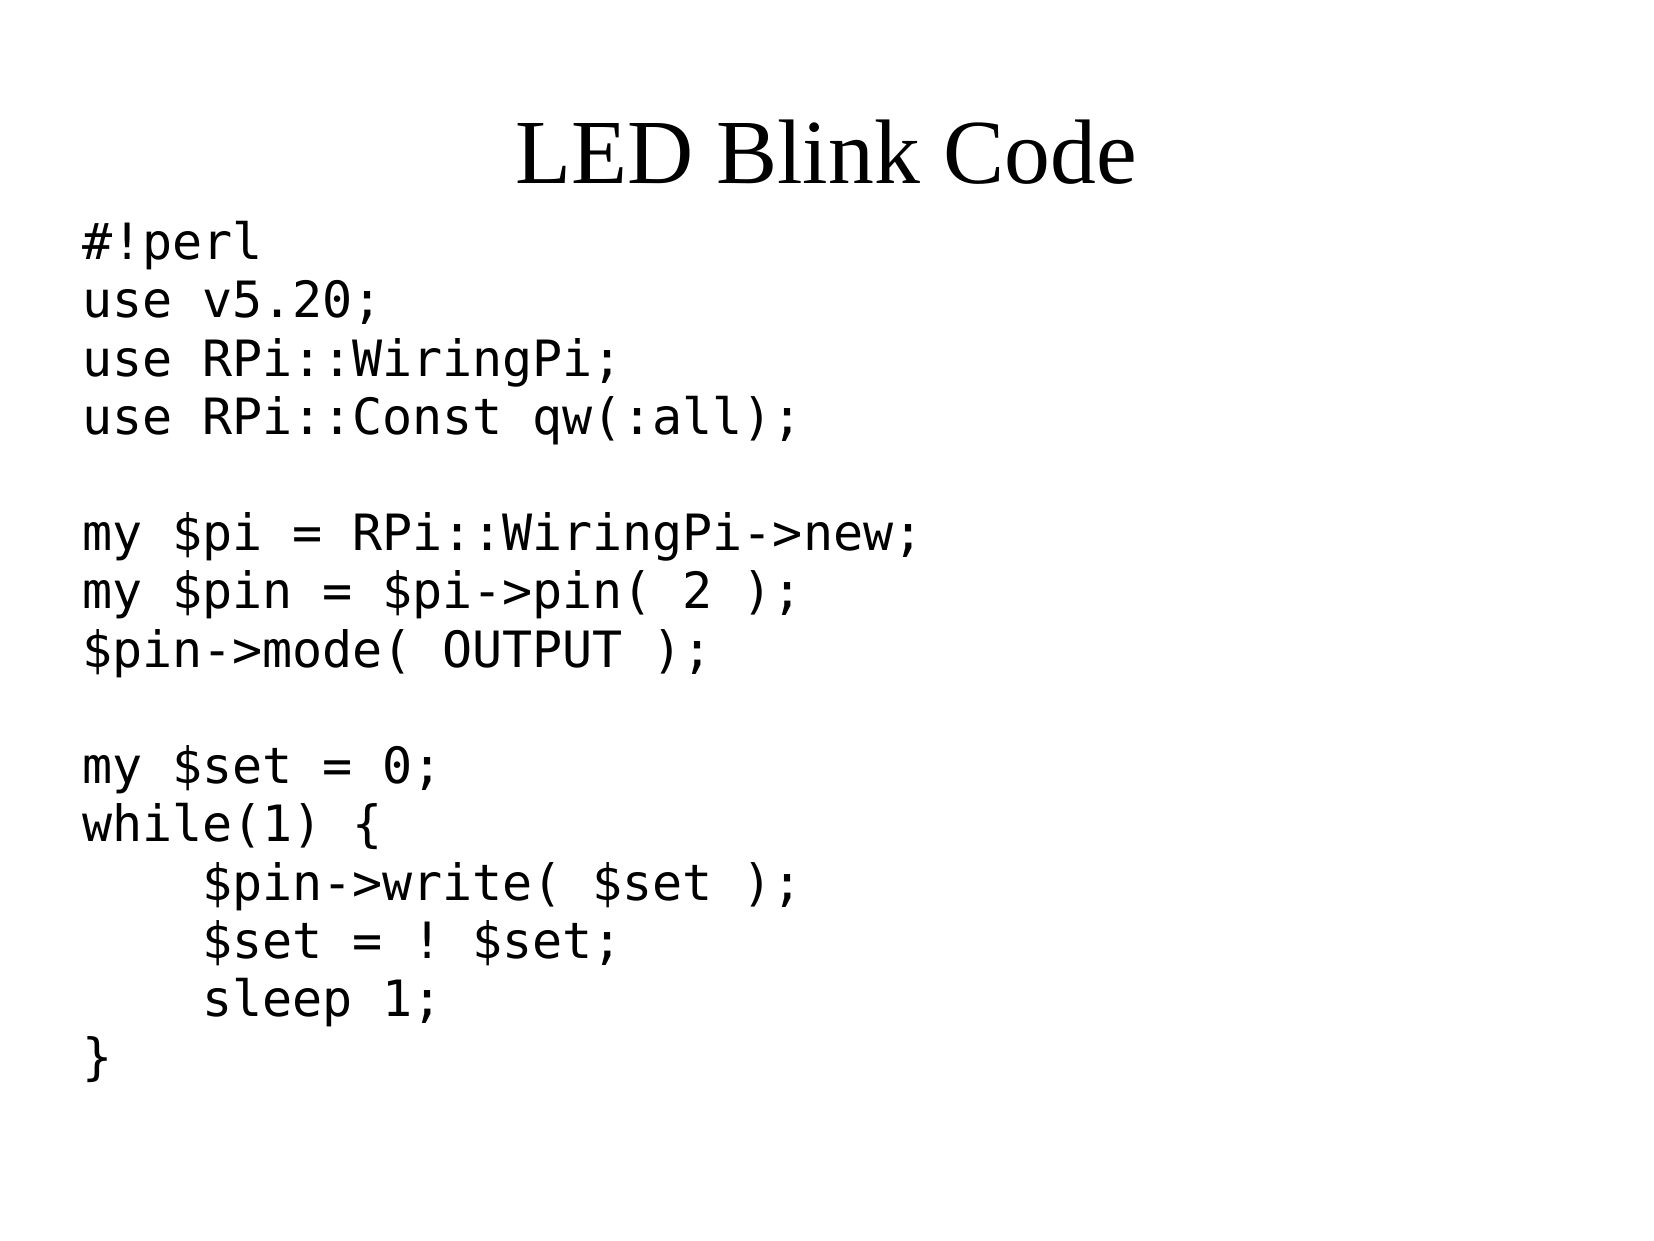

# LED Blink Code
#!perl
use v5.20;
use RPi::WiringPi;
use RPi::Const qw(:all);
my $pi = RPi::WiringPi->new;
my $pin = $pi->pin( 2 );
$pin->mode( OUTPUT );
my $set = 0;
while(1) {
 $pin->write( $set );
 $set = ! $set;
 sleep 1;
}